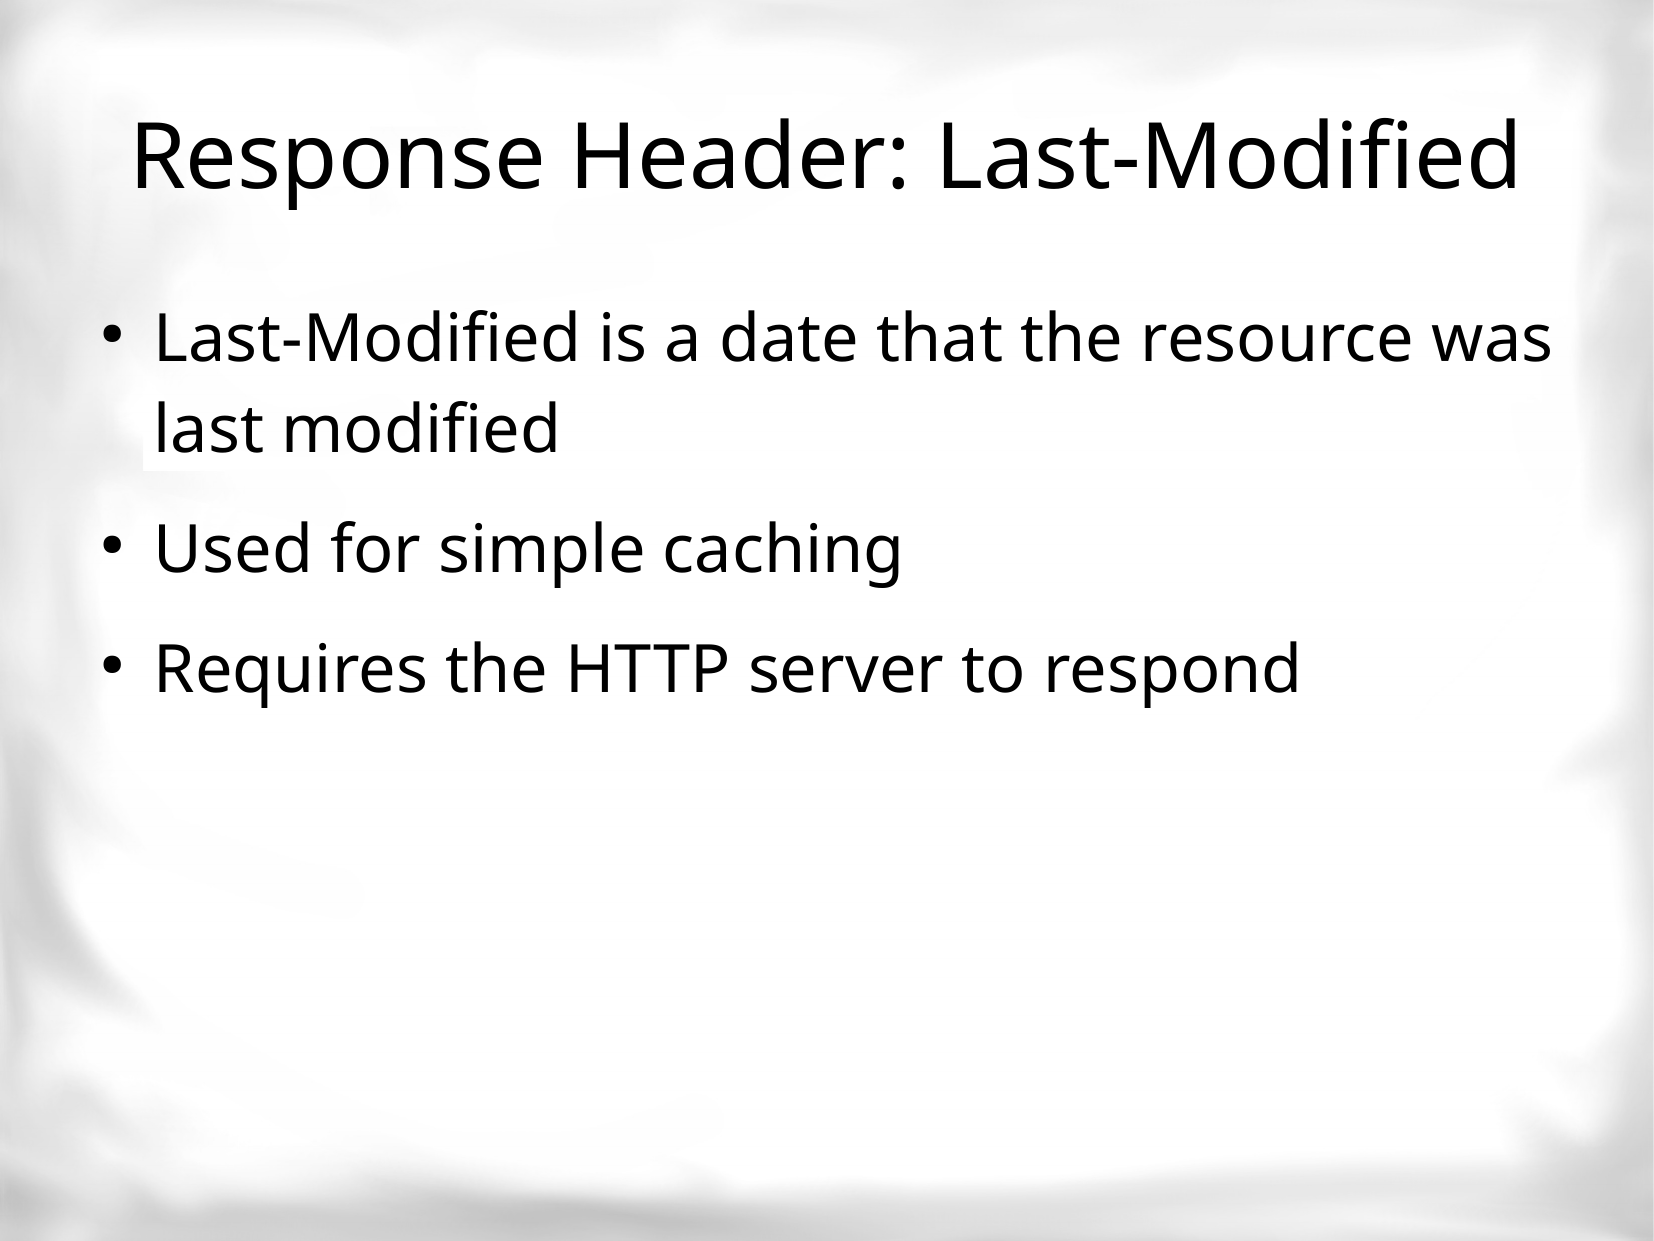

# Response Header: Last-Modified
Last-Modified is a date that the resource was last modified
Used for simple caching
Requires the HTTP server to respond